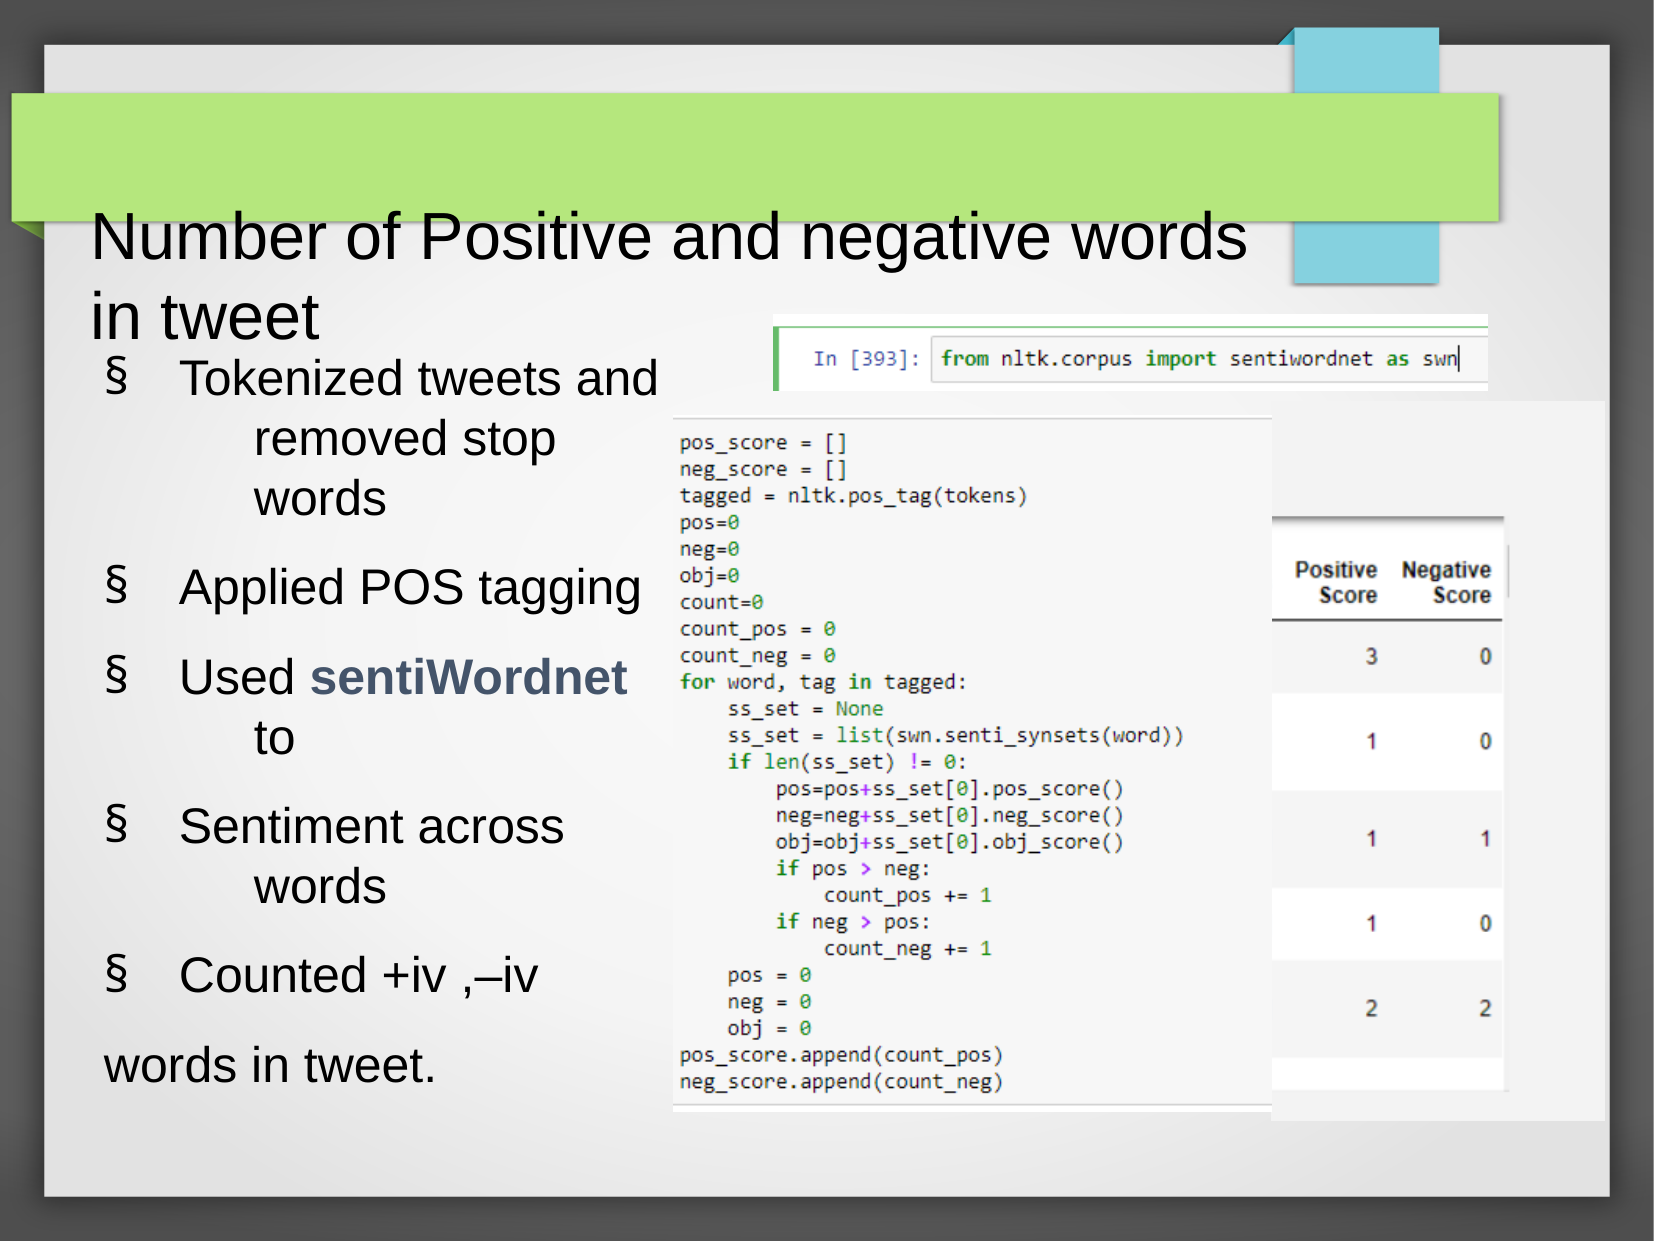

# Number of Positive and negative words in tweet
Tokenized tweets and removed stop words
Applied POS tagging
Used sentiWordnet to
Sentiment across words
Counted +iv ,–iv
words in tweet.